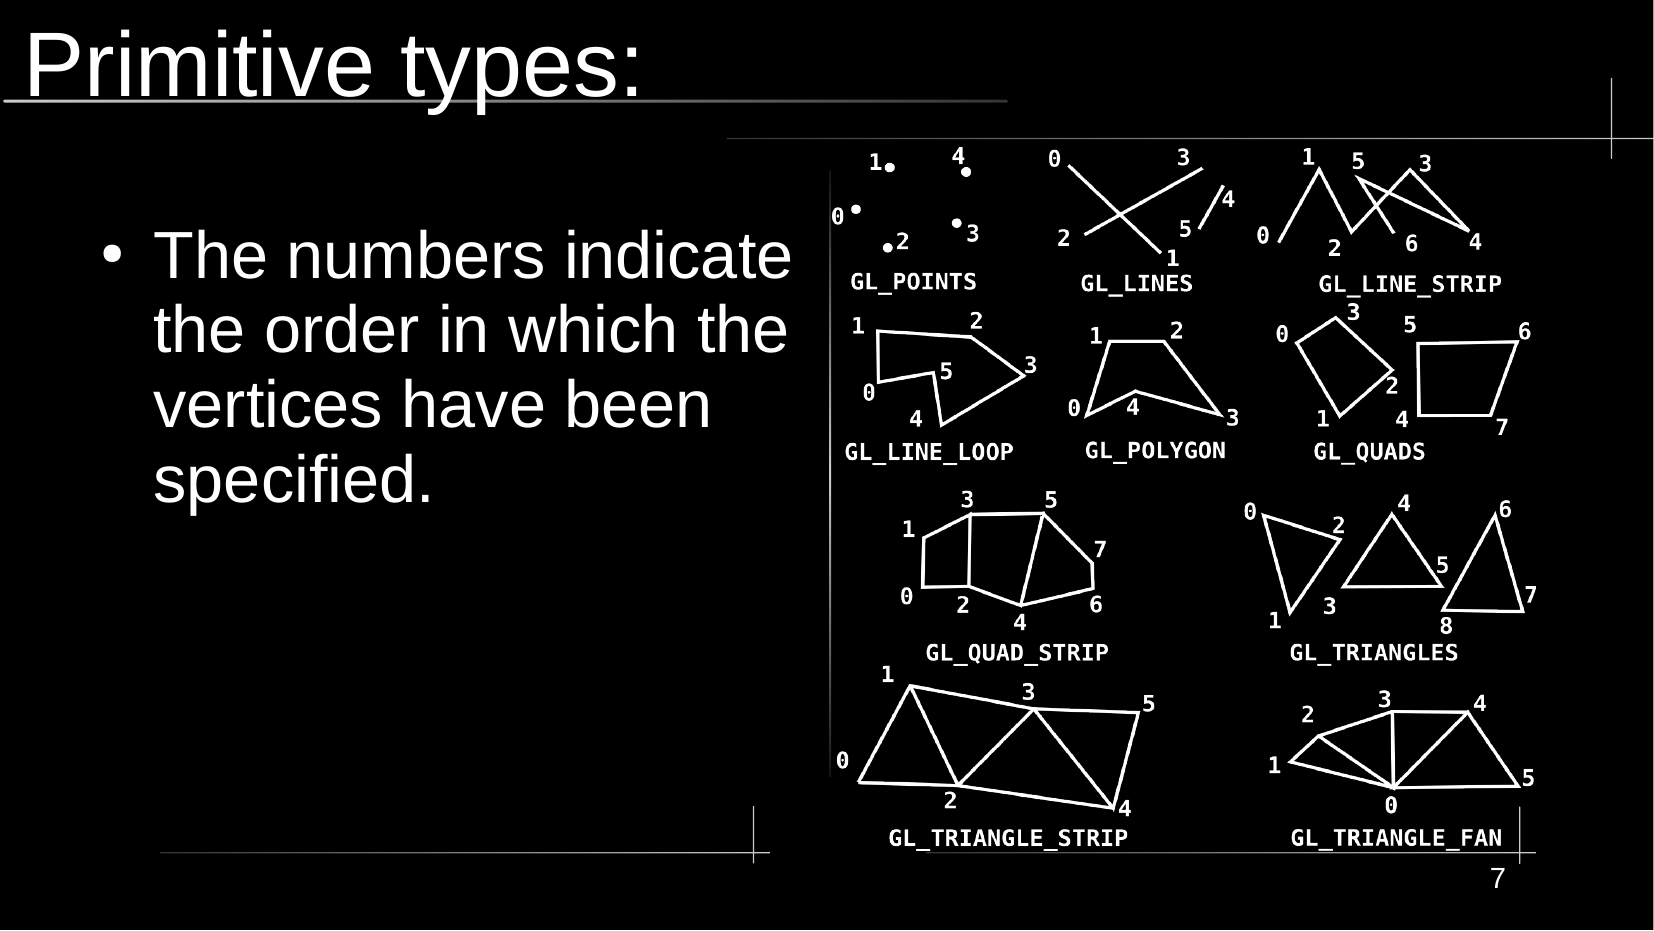

# Primitive types:
The numbers indicate the order in which the vertices have been specified.
7